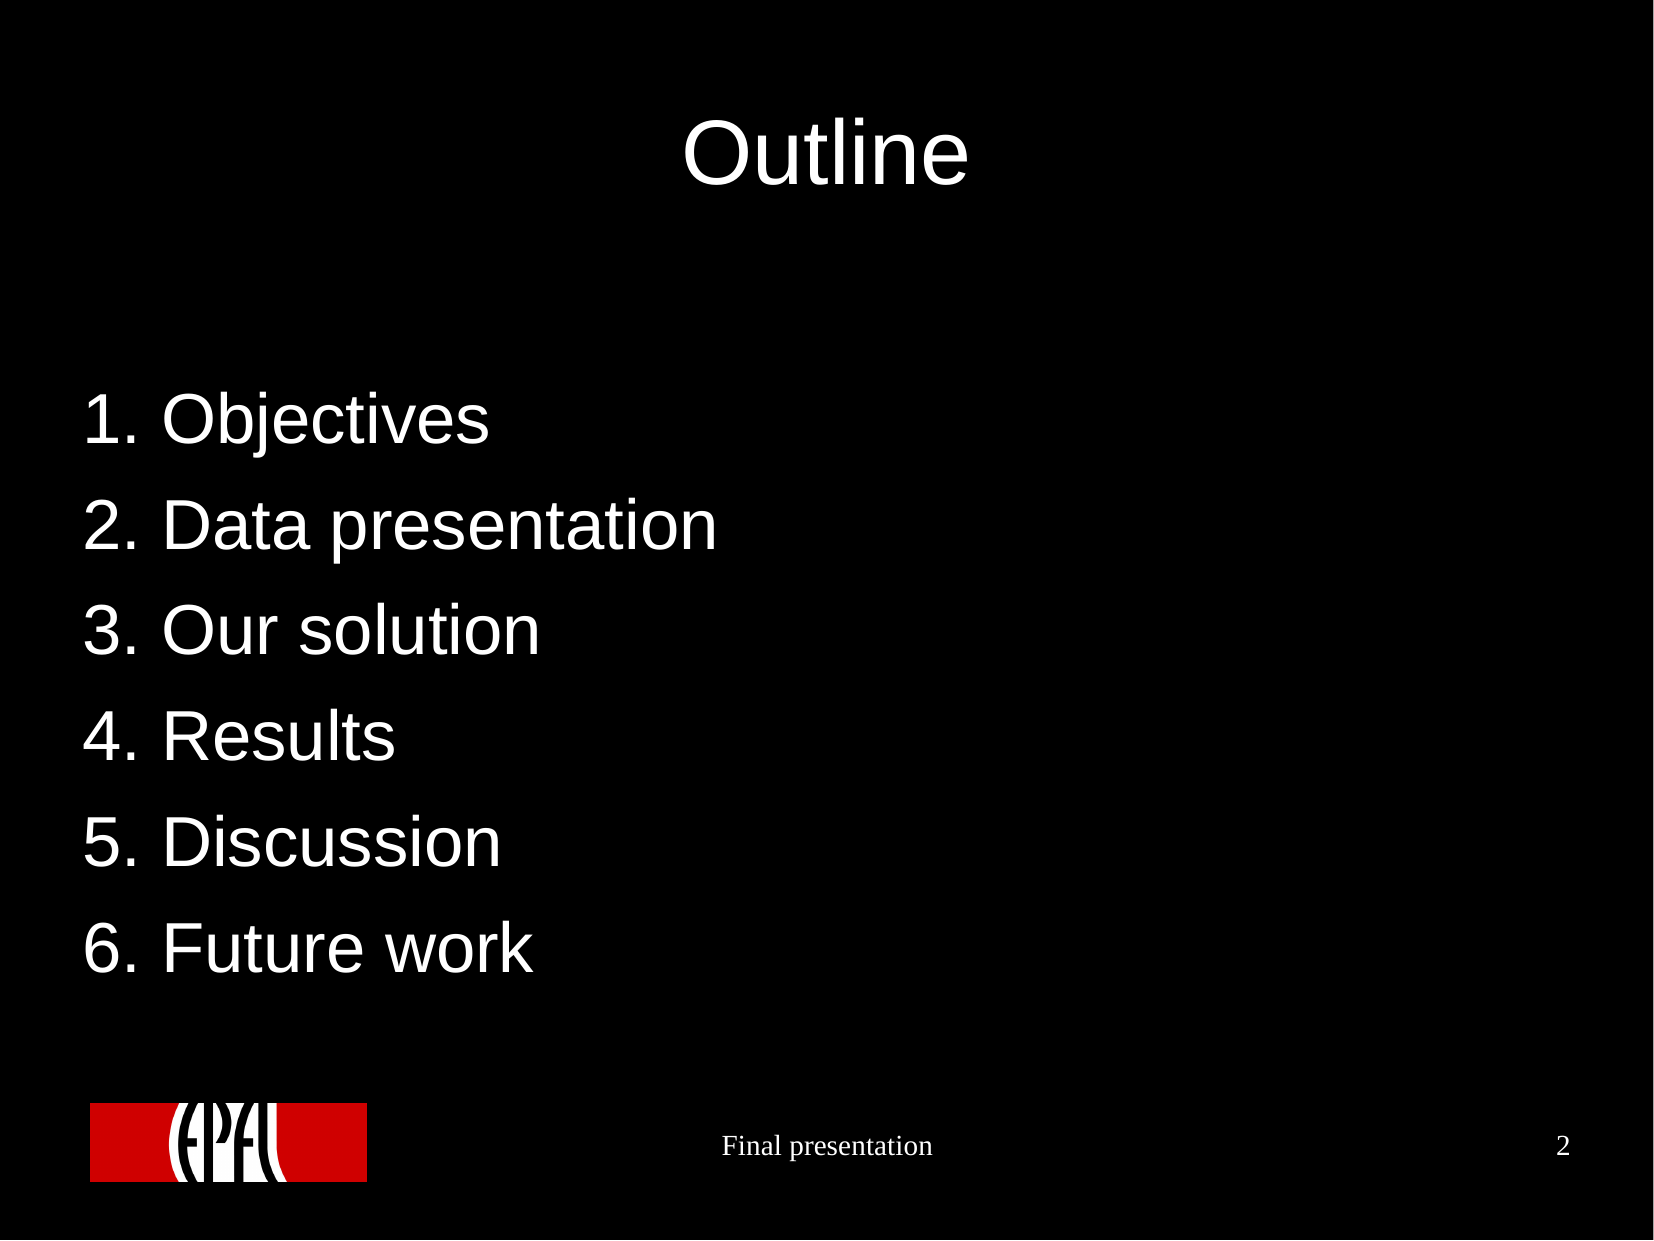

# Outline
1. Objectives
2. Data presentation
3. Our solution
4. Results
5. Discussion
6. Future work
Final presentation
2